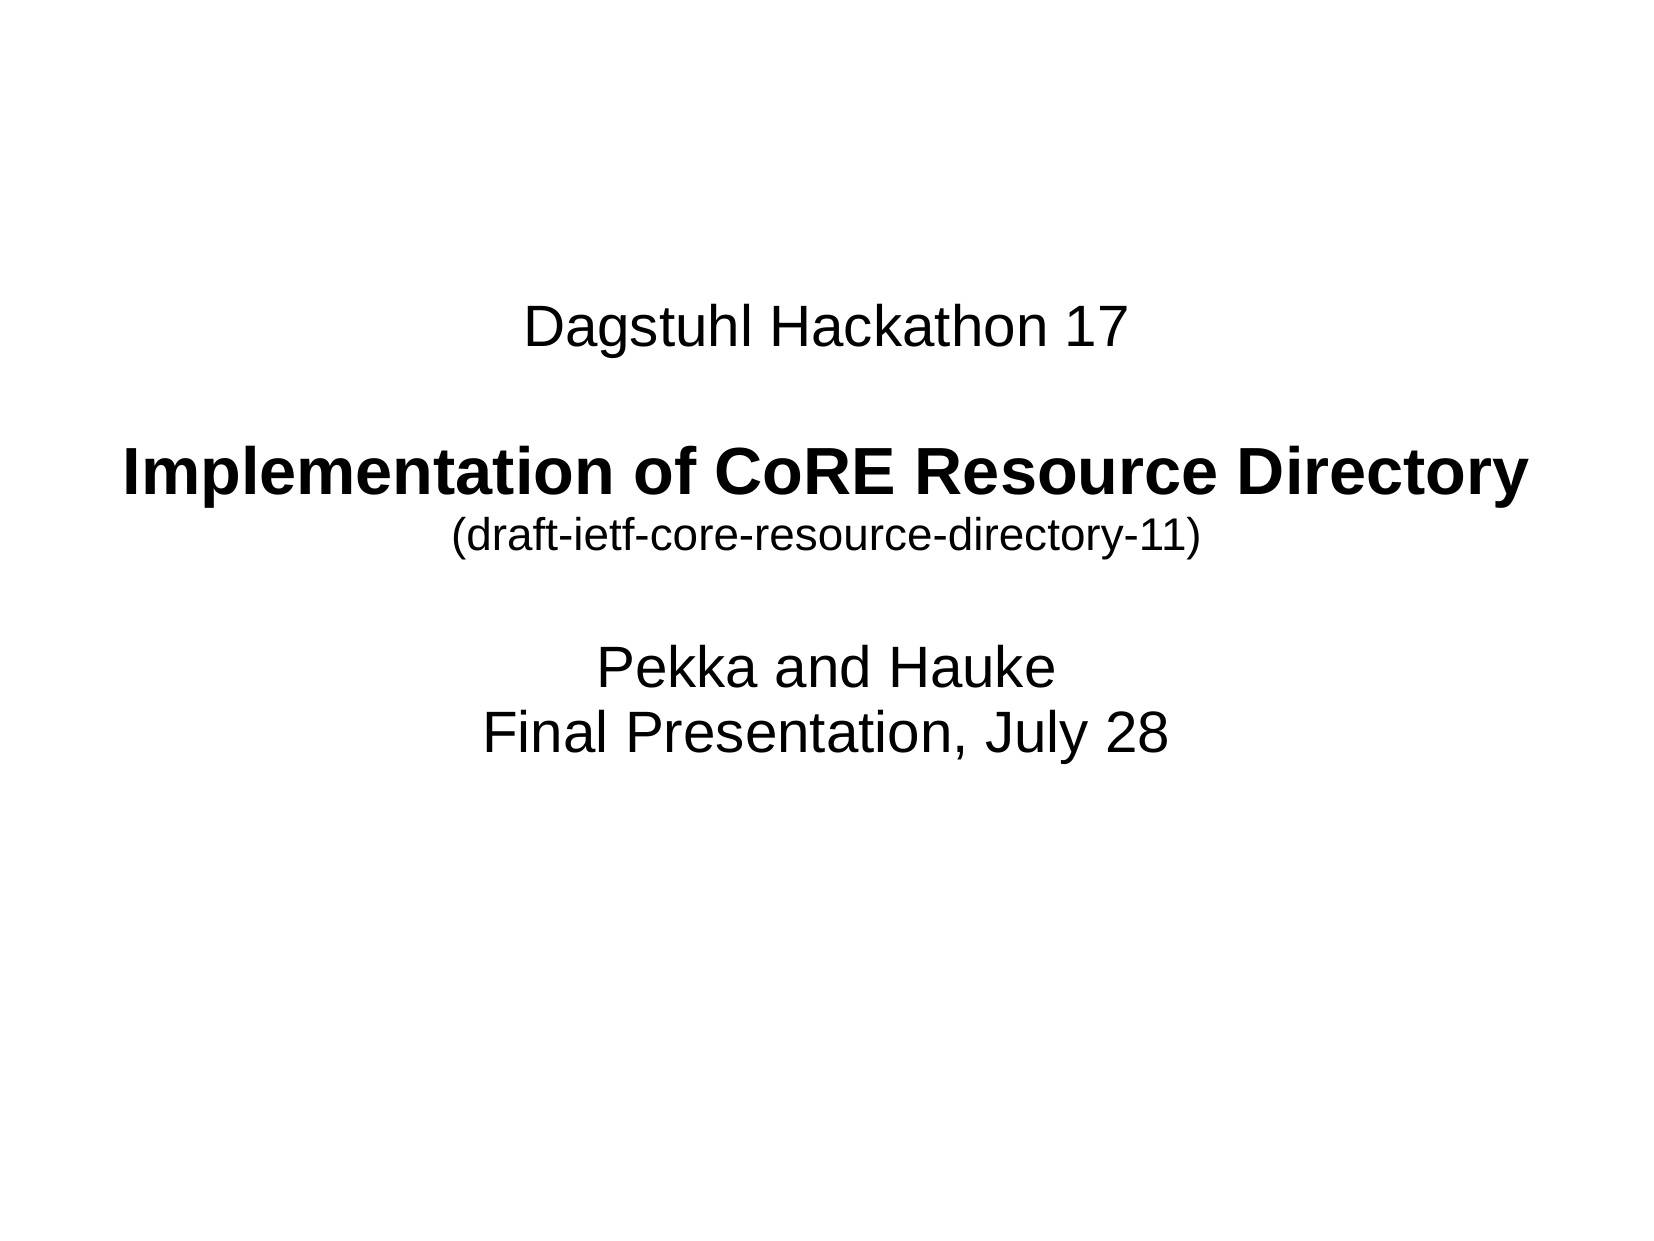

# Dagstuhl Hackathon 17
Implementation of CoRE Resource Directory
(draft-ietf-core-resource-directory-11)
Pekka and Hauke
Final Presentation, July 28